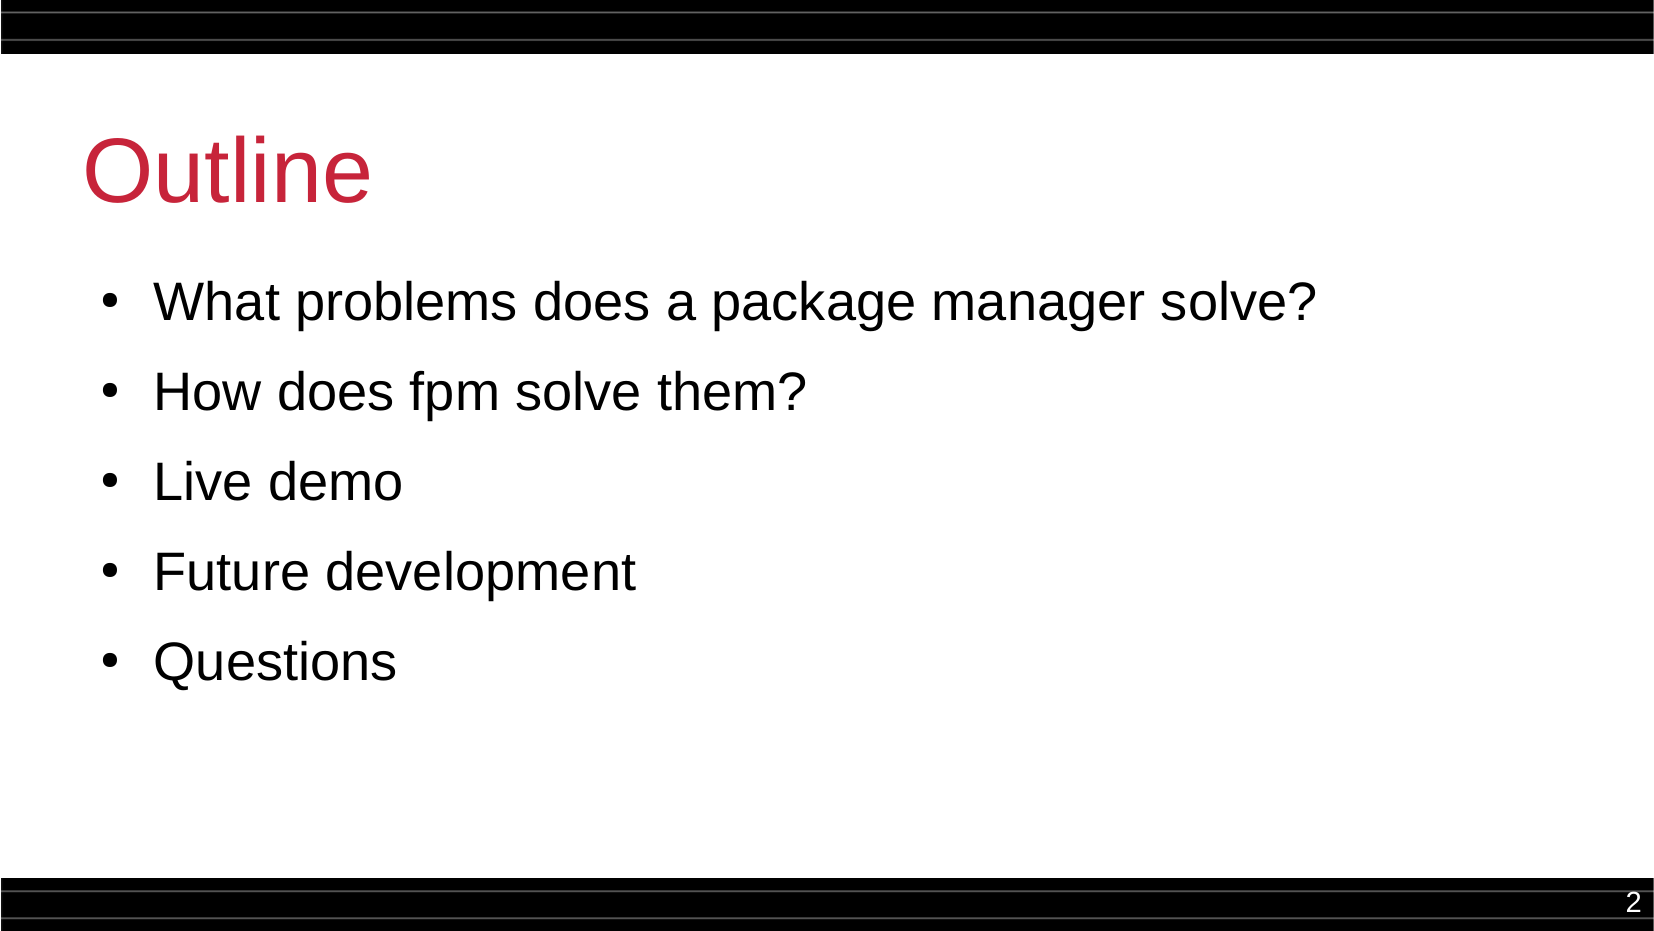

# Outline
What problems does a package manager solve?
How does fpm solve them?
Live demo
Future development
Questions